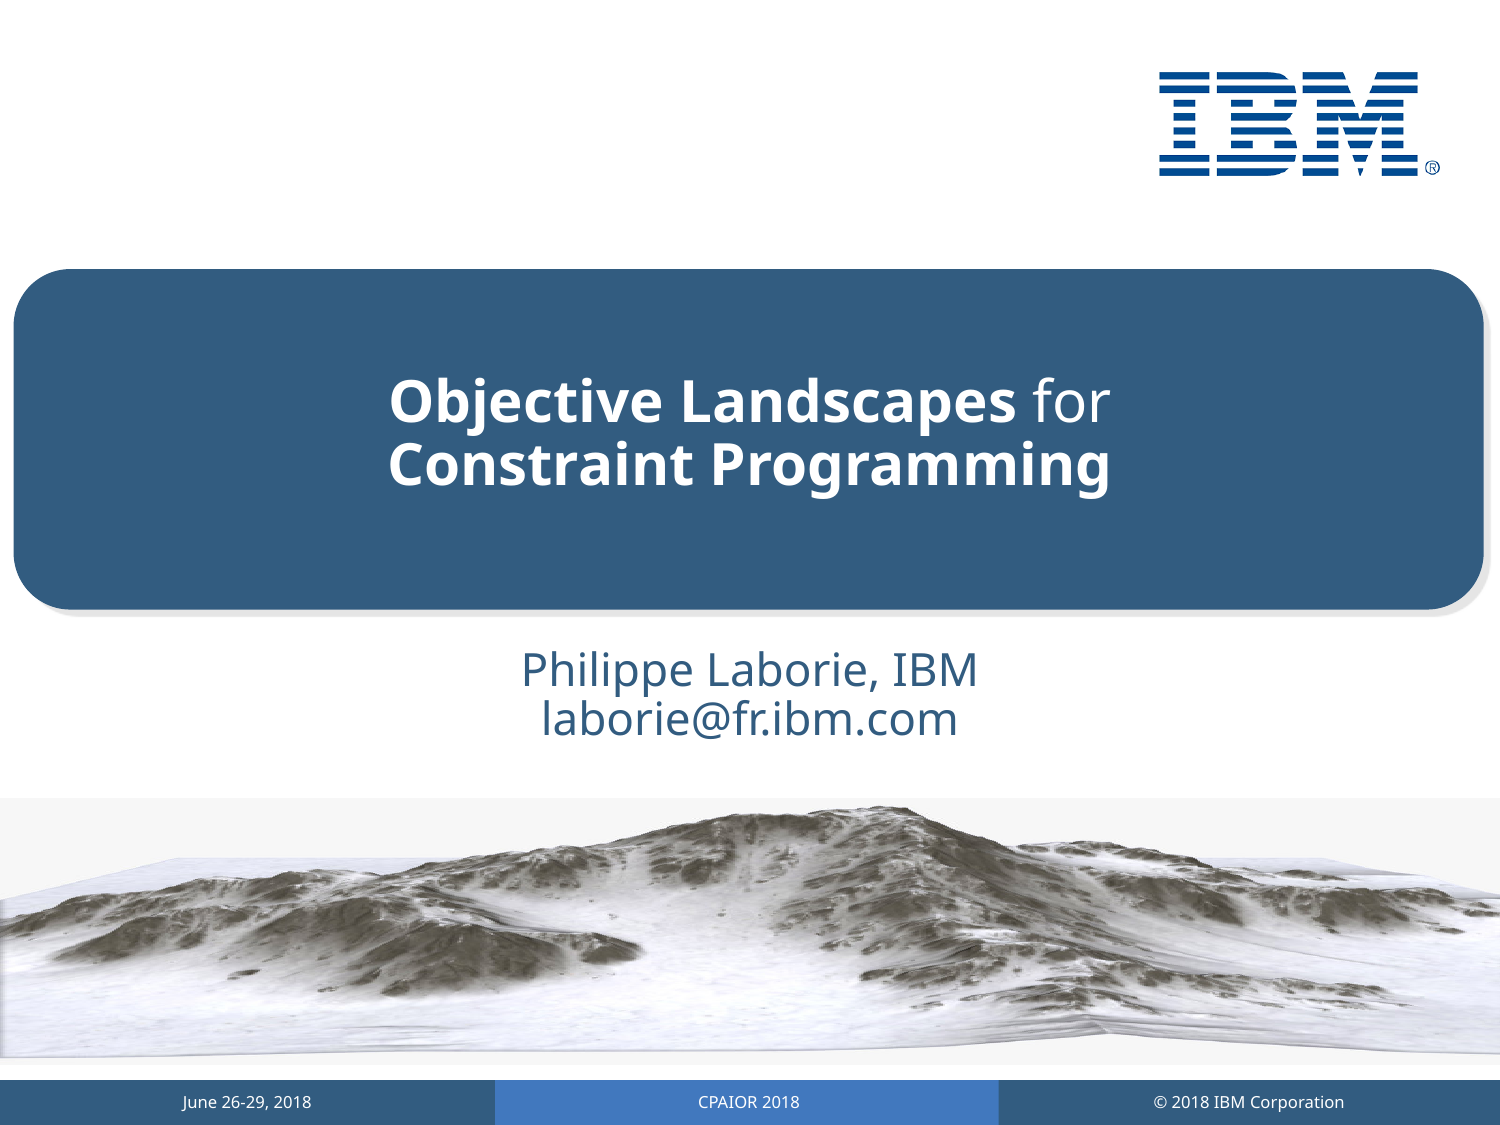

# Objective Landscapes for Constraint Programming Philippe Laborie, IBM laborie@fr.ibm.com